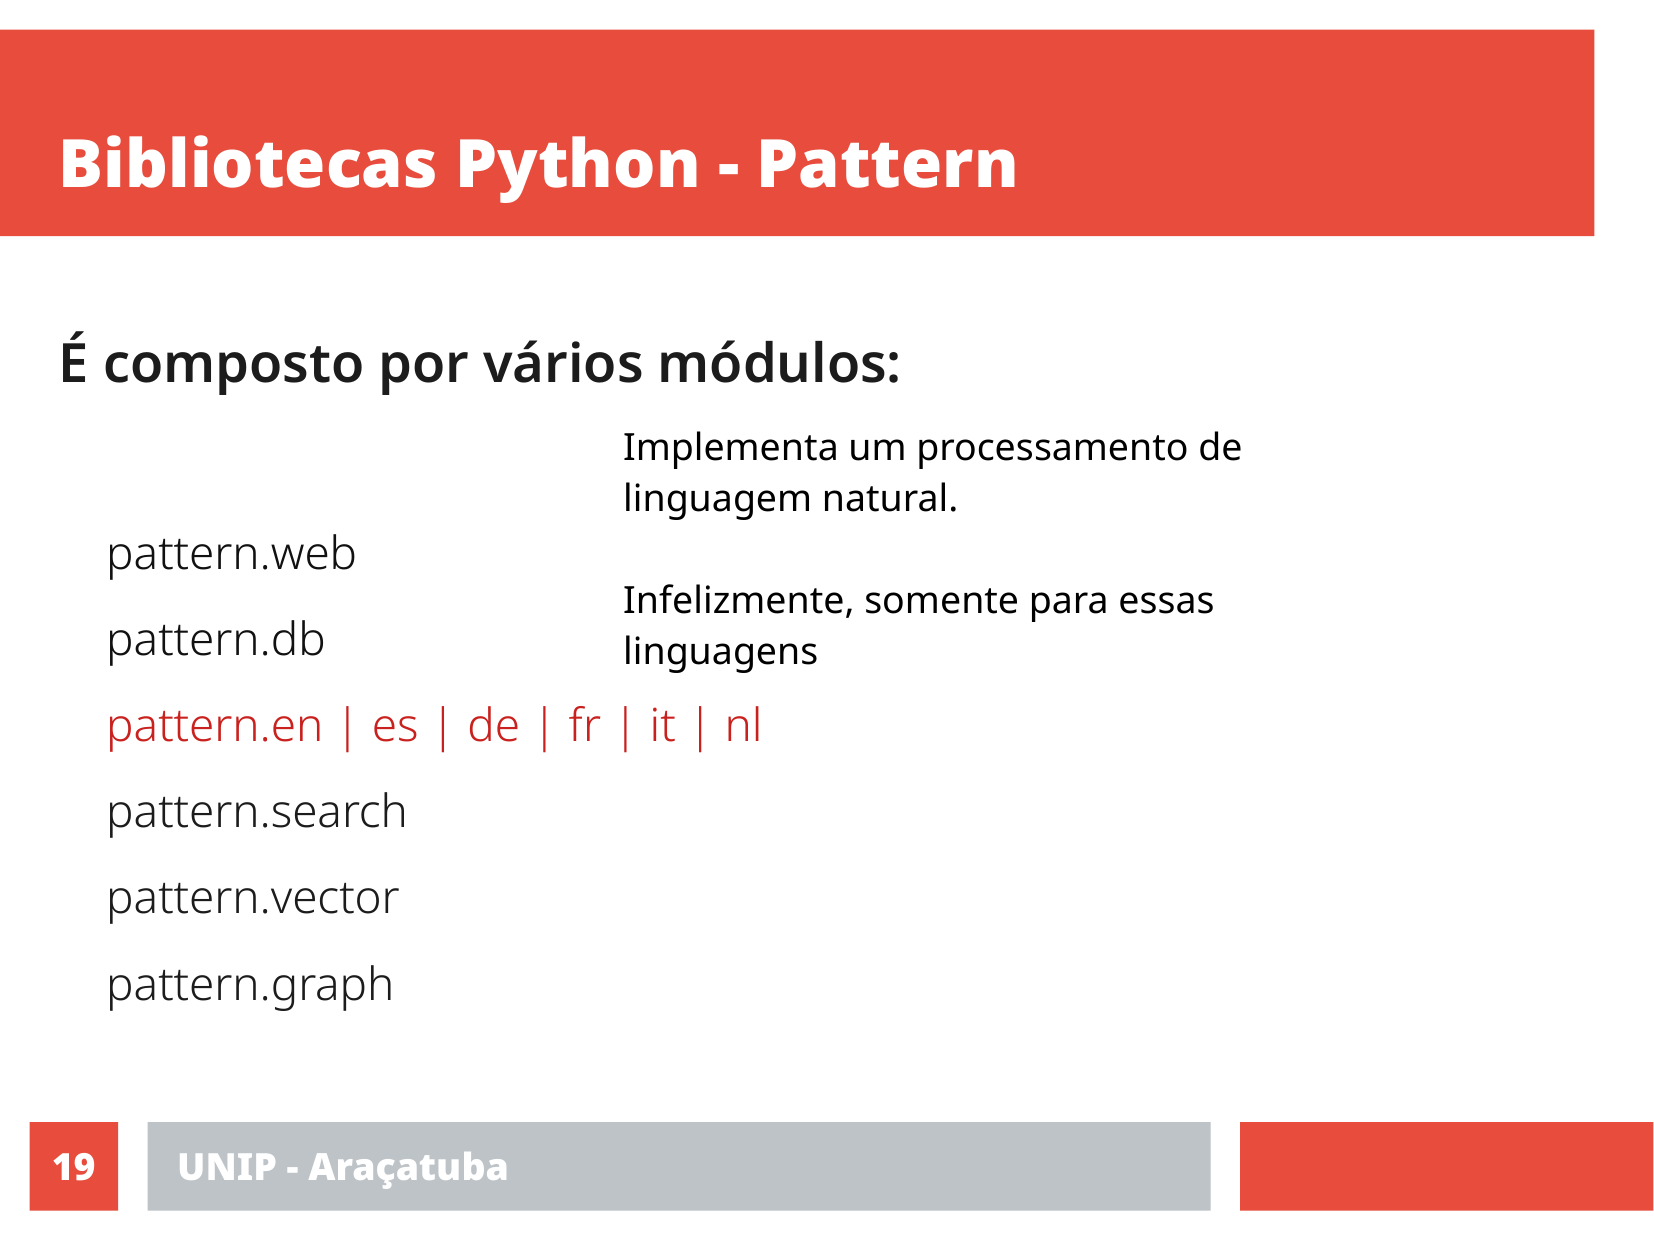

# Bibliotecas Python - Pattern
É composto por vários módulos:
pattern.web
pattern.db
pattern.en | es | de | fr | it | nl
pattern.search
pattern.vector
pattern.graph
Implementa um processamento de linguagem natural.
Infelizmente, somente para essas linguagens
19
UNIP - Araçatuba